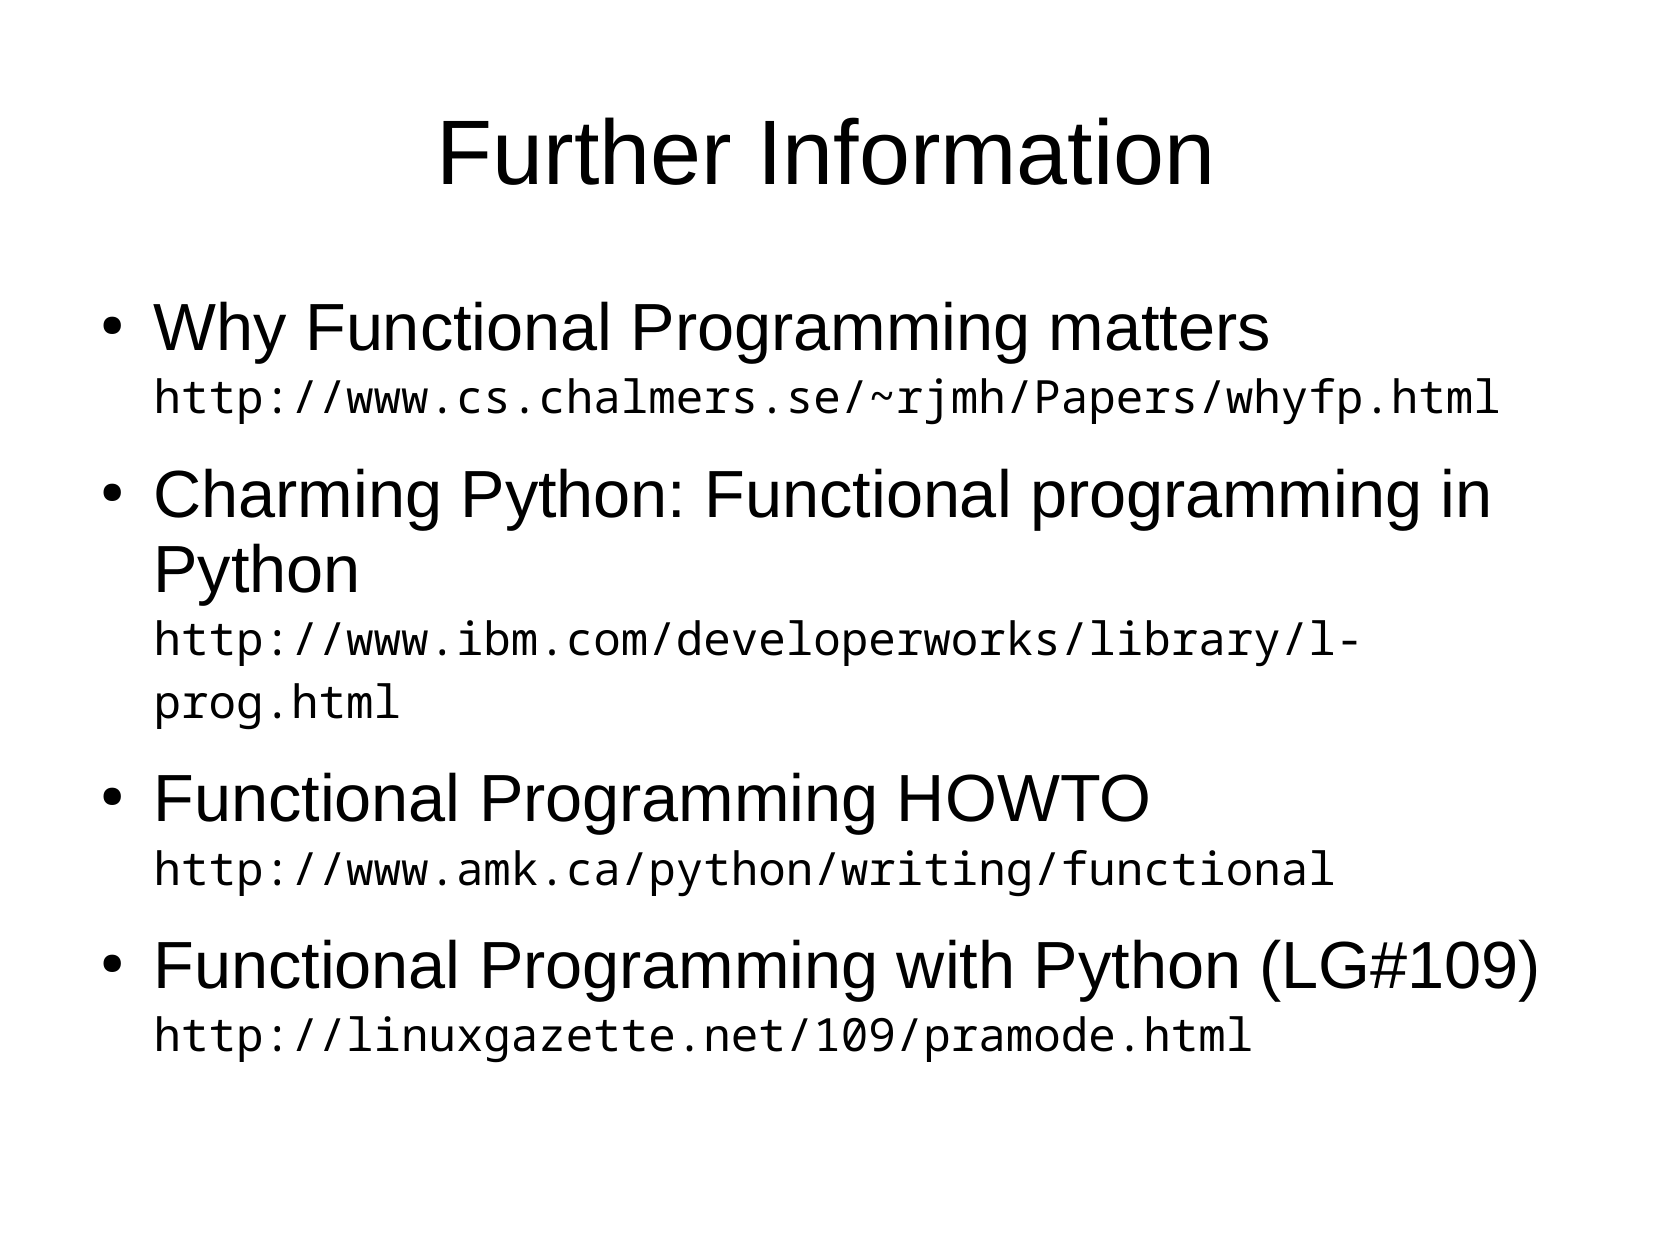

# Further Information
Why Functional Programming matters
http://www.cs.chalmers.se/~rjmh/Papers/whyfp.html
Charming Python: Functional programming in Python
http://www.ibm.com/developerworks/library/l-prog.html
Functional Programming HOWTO
http://www.amk.ca/python/writing/functional
Functional Programming with Python (LG#109)
http://linuxgazette.net/109/pramode.html